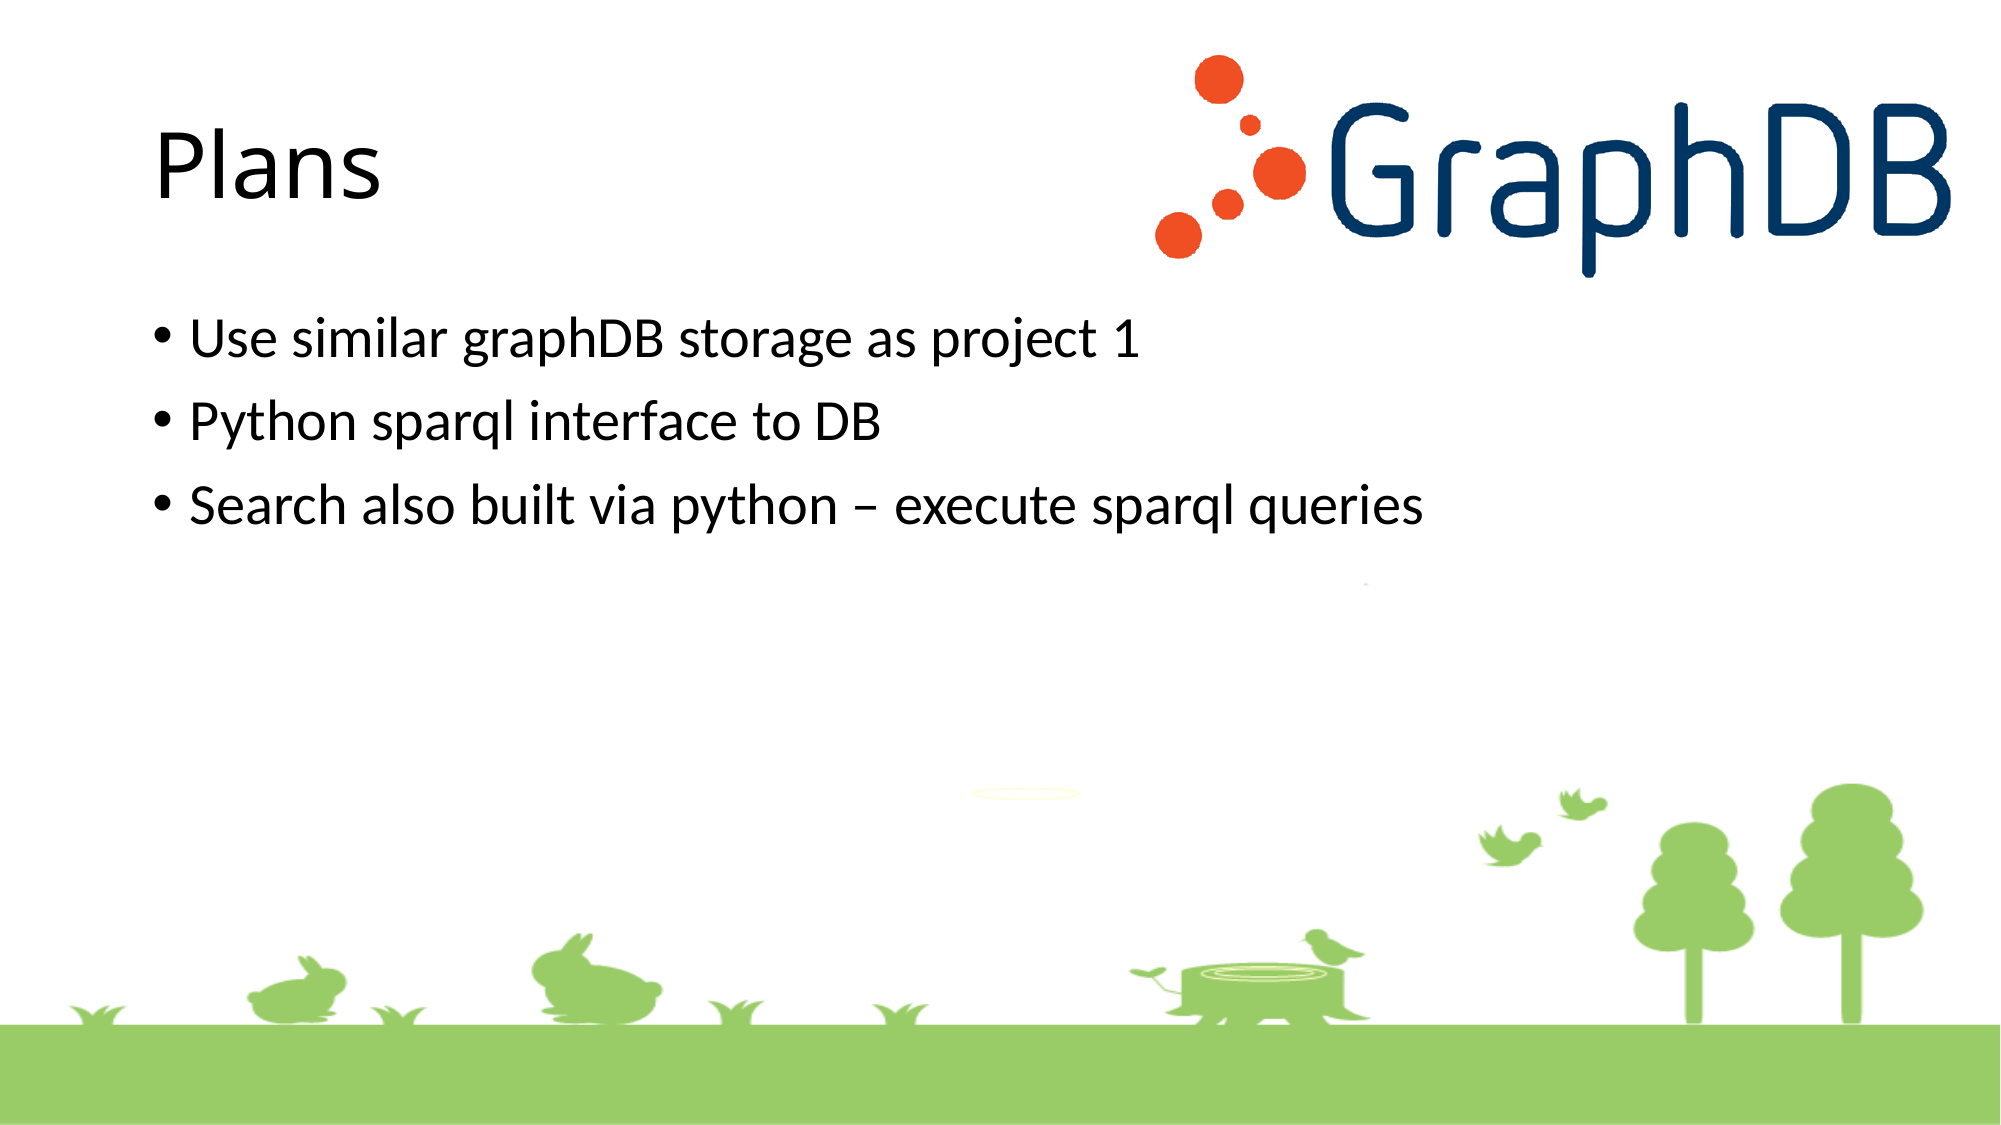

Plans
Use similar graphDB storage as project 1
Python sparql interface to DB
Search also built via python – execute sparql queries